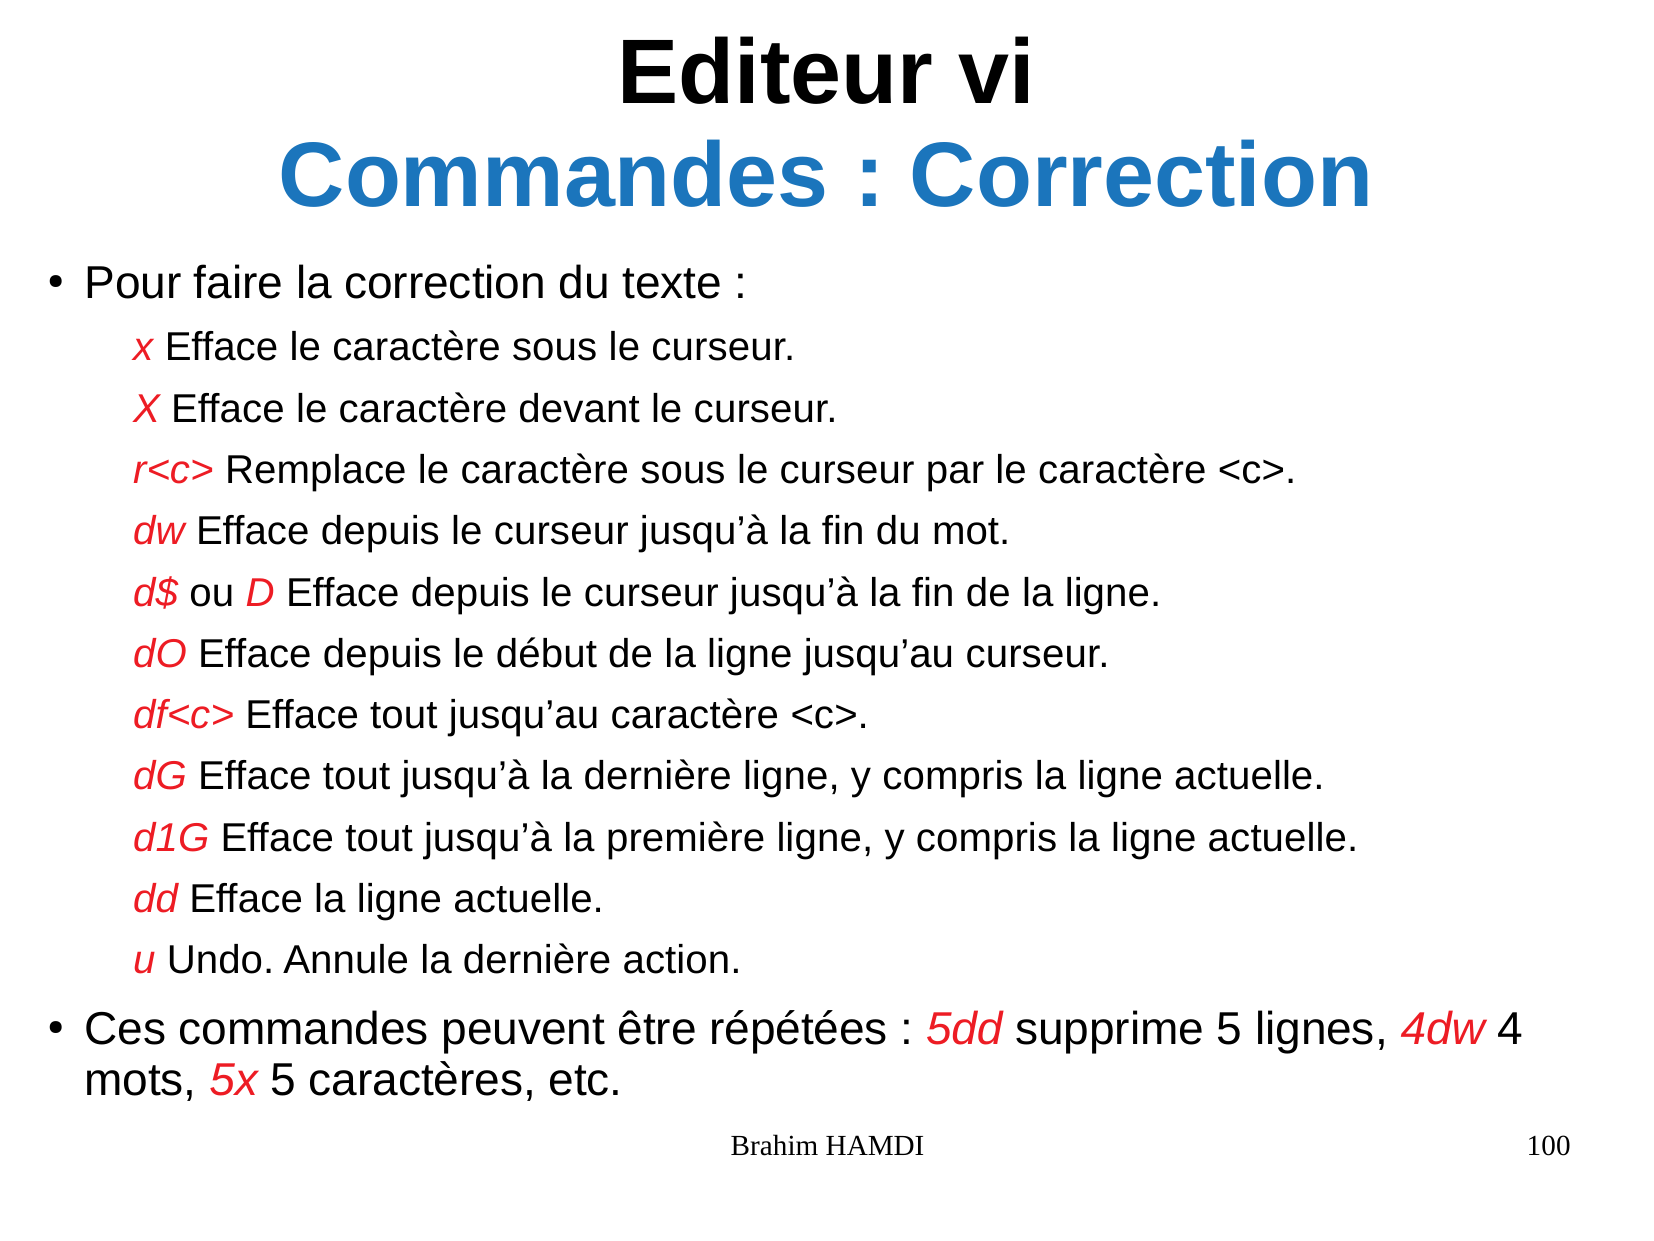

# Editeur vi Commandes : Correction
Pour faire la correction du texte :
x Efface le caractère sous le curseur.
X Efface le caractère devant le curseur.
r<c> Remplace le caractère sous le curseur par le caractère <c>.
dw Efface depuis le curseur jusqu’à la fin du mot.
d$ ou D Efface depuis le curseur jusqu’à la fin de la ligne.
dO Efface depuis le début de la ligne jusqu’au curseur.
df<c> Efface tout jusqu’au caractère <c>.
dG Efface tout jusqu’à la dernière ligne, y compris la ligne actuelle.
d1G Efface tout jusqu’à la première ligne, y compris la ligne actuelle.
dd Efface la ligne actuelle.
u Undo. Annule la dernière action.
Ces commandes peuvent être répétées : 5dd supprime 5 lignes, 4dw 4 mots, 5x 5 caractères, etc.
Brahim HAMDI
100